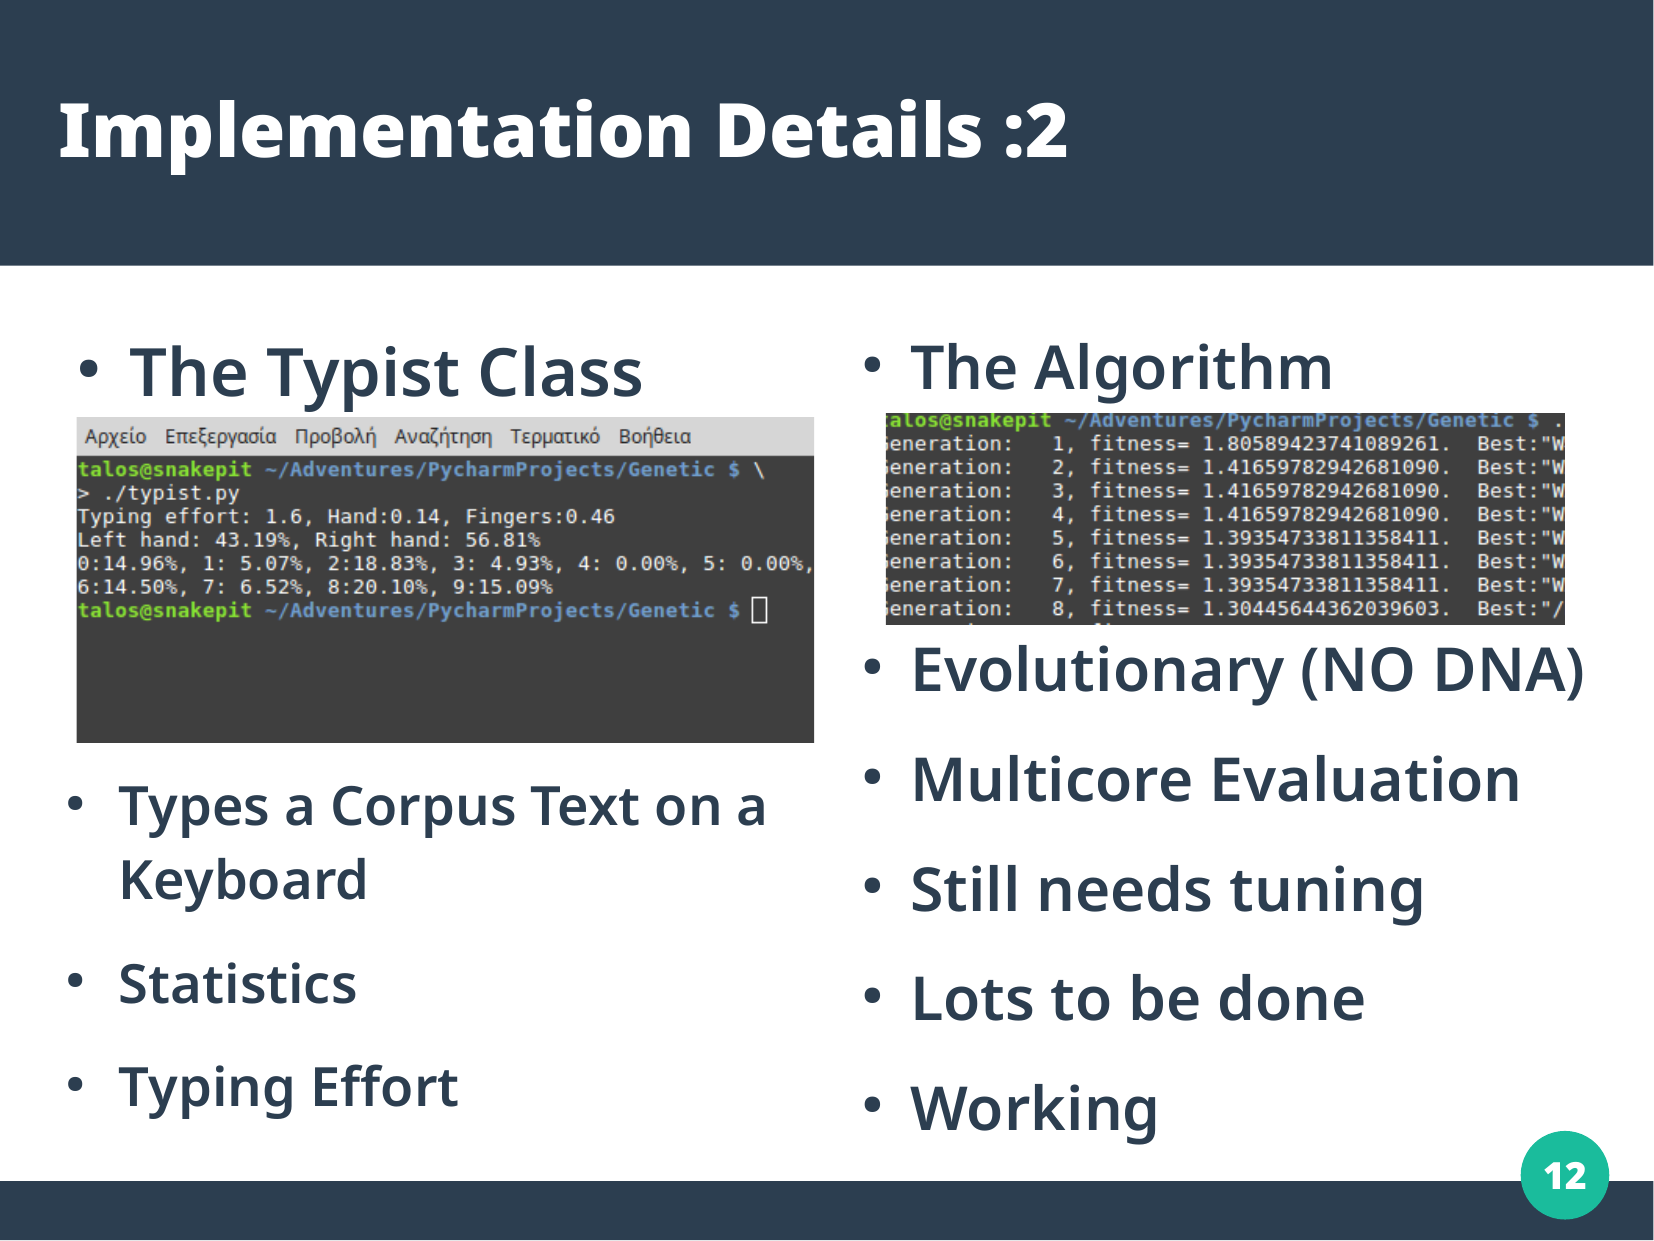

# Implementation Details :2
The Typist Class
The Algorithm
Evolutionary (NO DNA)
Multicore Evaluation
Still needs tuning
Lots to be done
Working
Types a Corpus Text on a Keyboard
Statistics
Typing Effort
12